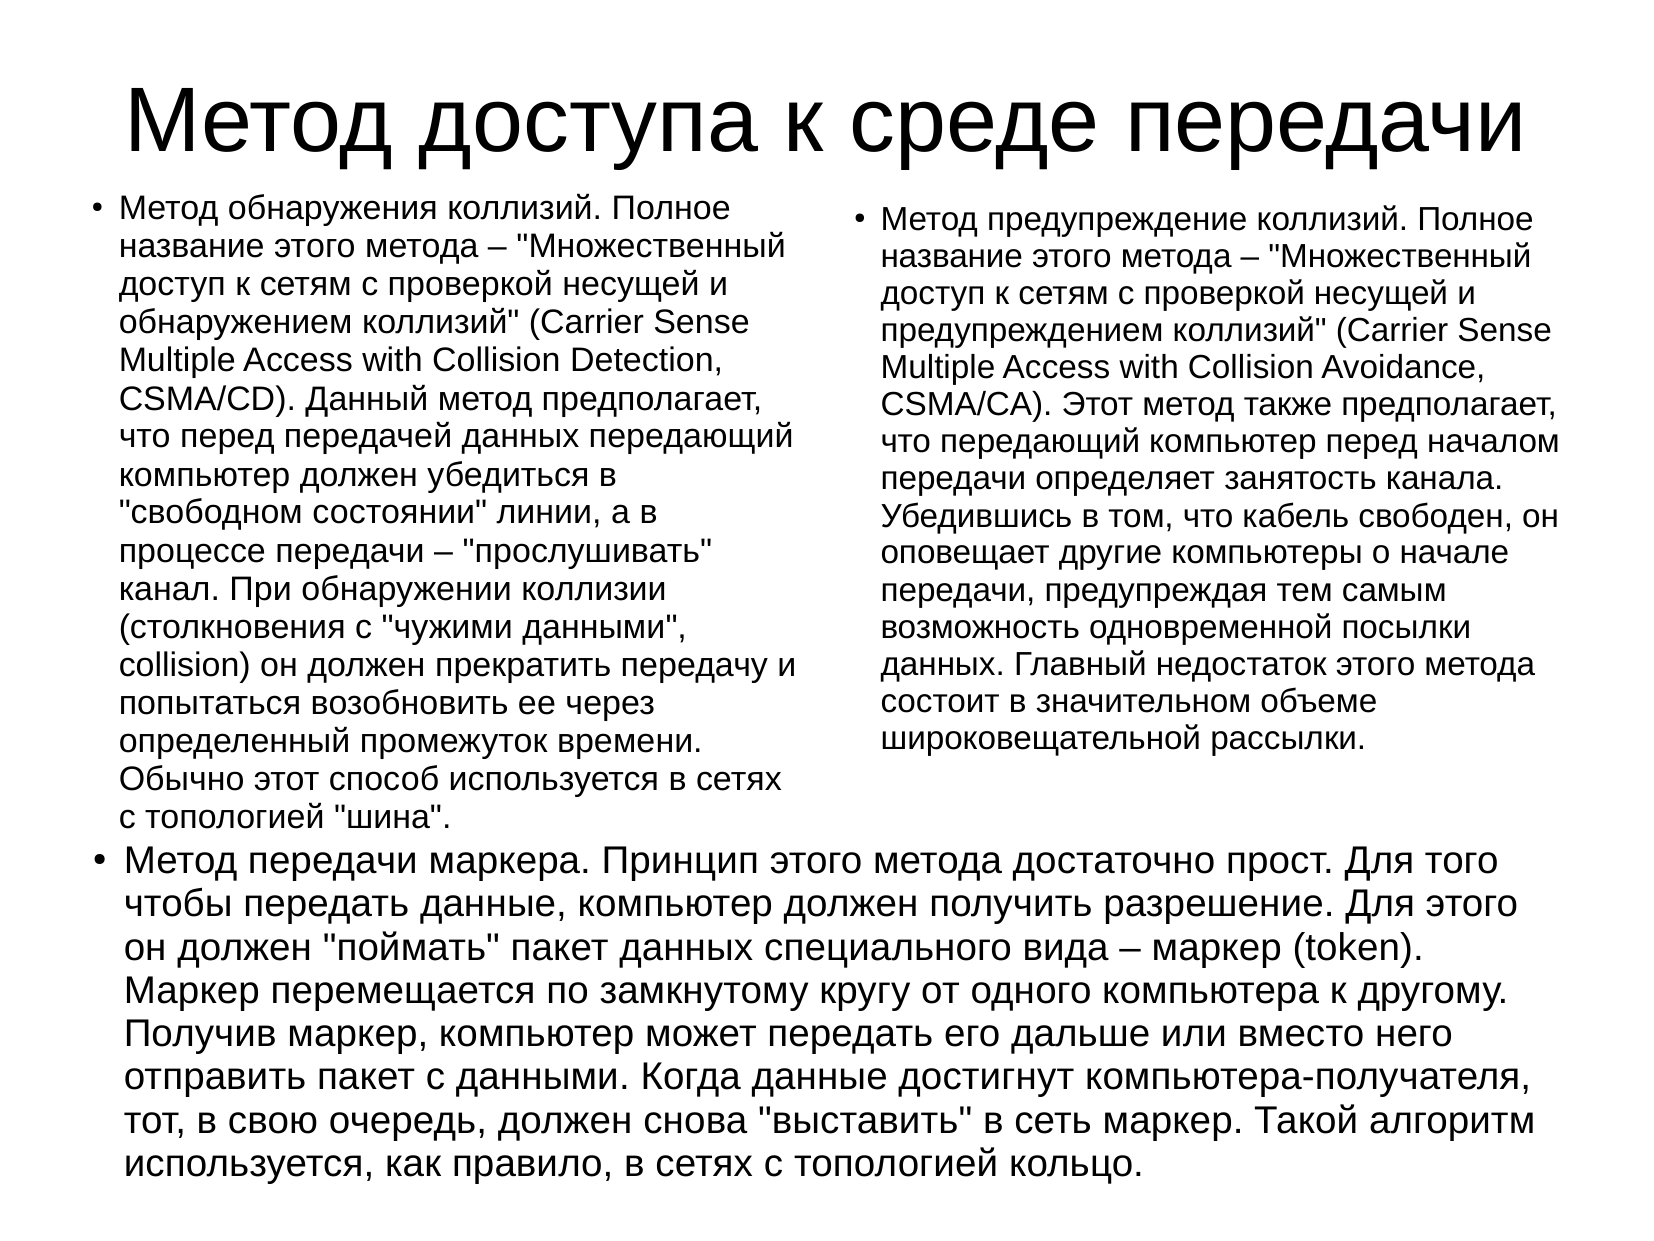

# Метод доступа к среде передачи
Метод обнаружения коллизий. Полное название этого метода – "Множественный доступ к сетям с проверкой несущей и обнаружением коллизий" (Carrier Sense Multiple Access with Collision Detection, CSMA/CD). Данный метод предполагает, что перед передачей данных передающий компьютер должен убедиться в "свободном состоянии" линии, а в процессе передачи – "прослушивать" канал. При обнаружении коллизии (столкновения с "чужими данными", collision) он должен прекратить передачу и попытаться возобновить ее через определенный промежуток времени. Обычно этот способ используется в сетях с топологией "шина".
Метод предупреждение коллизий. Полное название этого метода – "Множественный доступ к сетям с проверкой несущей и предупреждением коллизий" (Carrier Sense Multiple Access with Collision Avoidance, CSMA/CA). Этот метод также предполагает, что передающий компьютер перед началом передачи определяет занятость канала. Убедившись в том, что кабель свободен, он оповещает другие компьютеры о начале передачи, предупреждая тем самым возможность одновременной посылки данных. Главный недостаток этого метода состоит в значительном объеме широковещательной рассылки.
Метод передачи маркера. Принцип этого метода достаточно прост. Для того чтобы передать данные, компьютер должен получить разрешение. Для этого он должен "поймать" пакет данных специального вида – маркер (token). Маркер перемещается по замкнутому кругу от одного компьютера к другому. Получив маркер, компьютер может передать его дальше или вместо него отправить пакет с данными. Когда данные достигнут компьютера-получателя, тот, в свою очередь, должен снова "выставить" в сеть маркер. Такой алгоритм используется, как правило, в сетях с топологией кольцо.